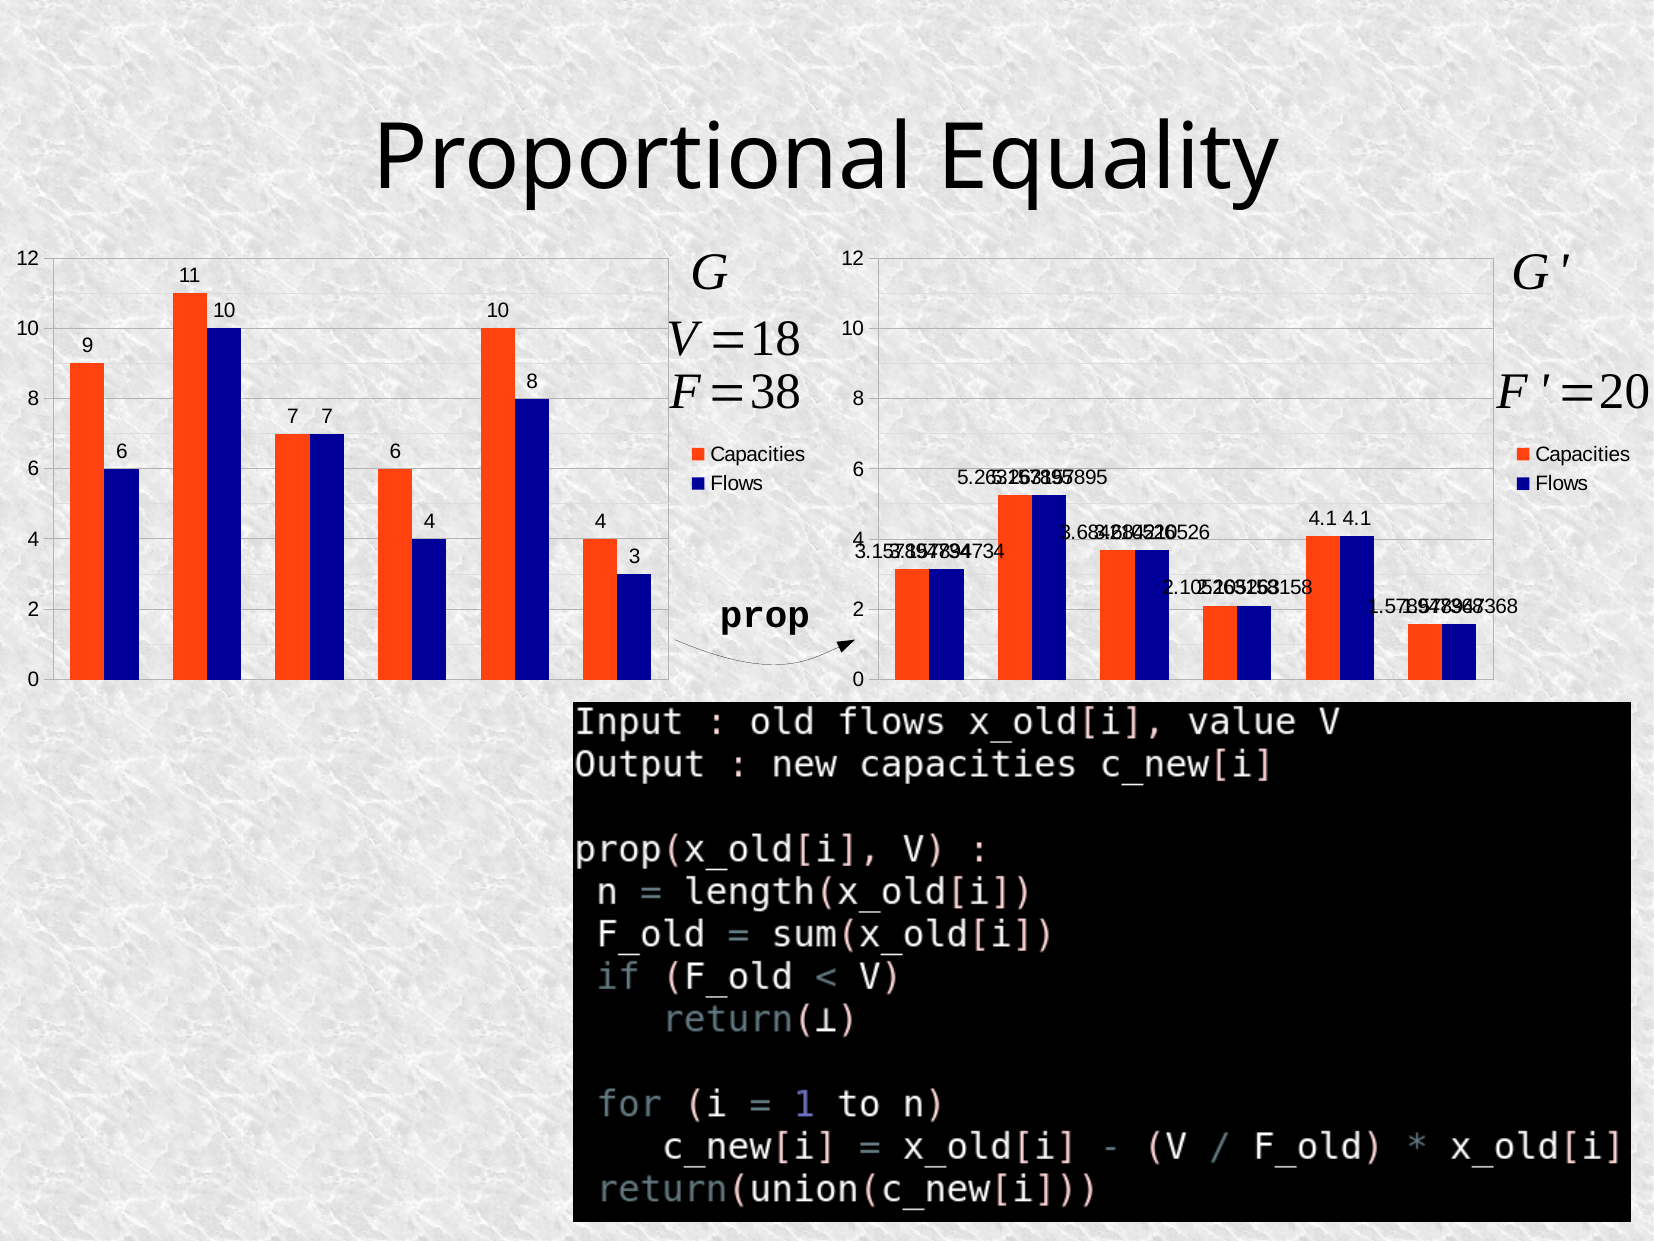

# Proportional Equality
### Chart
| Category | Capacities | Flows |
|---|---|---|
| Neighbor 1 | 9.0 | 6.0 |
| Neighbor 2 | 11.0 | 10.0 |
| Neighbor 3 | 7.0 | 7.0 |
| Neighbor 4 | 6.0 | 4.0 |
| Neighbor 5 | 10.0 | 8.0 |
| Neighbor 6 | 4.0 | 3.0 |
### Chart
| Category | Capacities | Flows |
|---|---|---|
| Neighbor 1 | 3.157894734 | 3.157894734 |
| Neighbor 2 | 5.263157895 | 5.263157895 |
| Neighbor 3 | 3.684210526 | 3.684210526 |
| Neighbor 4 | 2.105263158 | 2.105263158 |
| Neighbor 5 | 4.1 | 4.1 |
| Neighbor 6 | 1.578947368 | 1.578947368 |prop